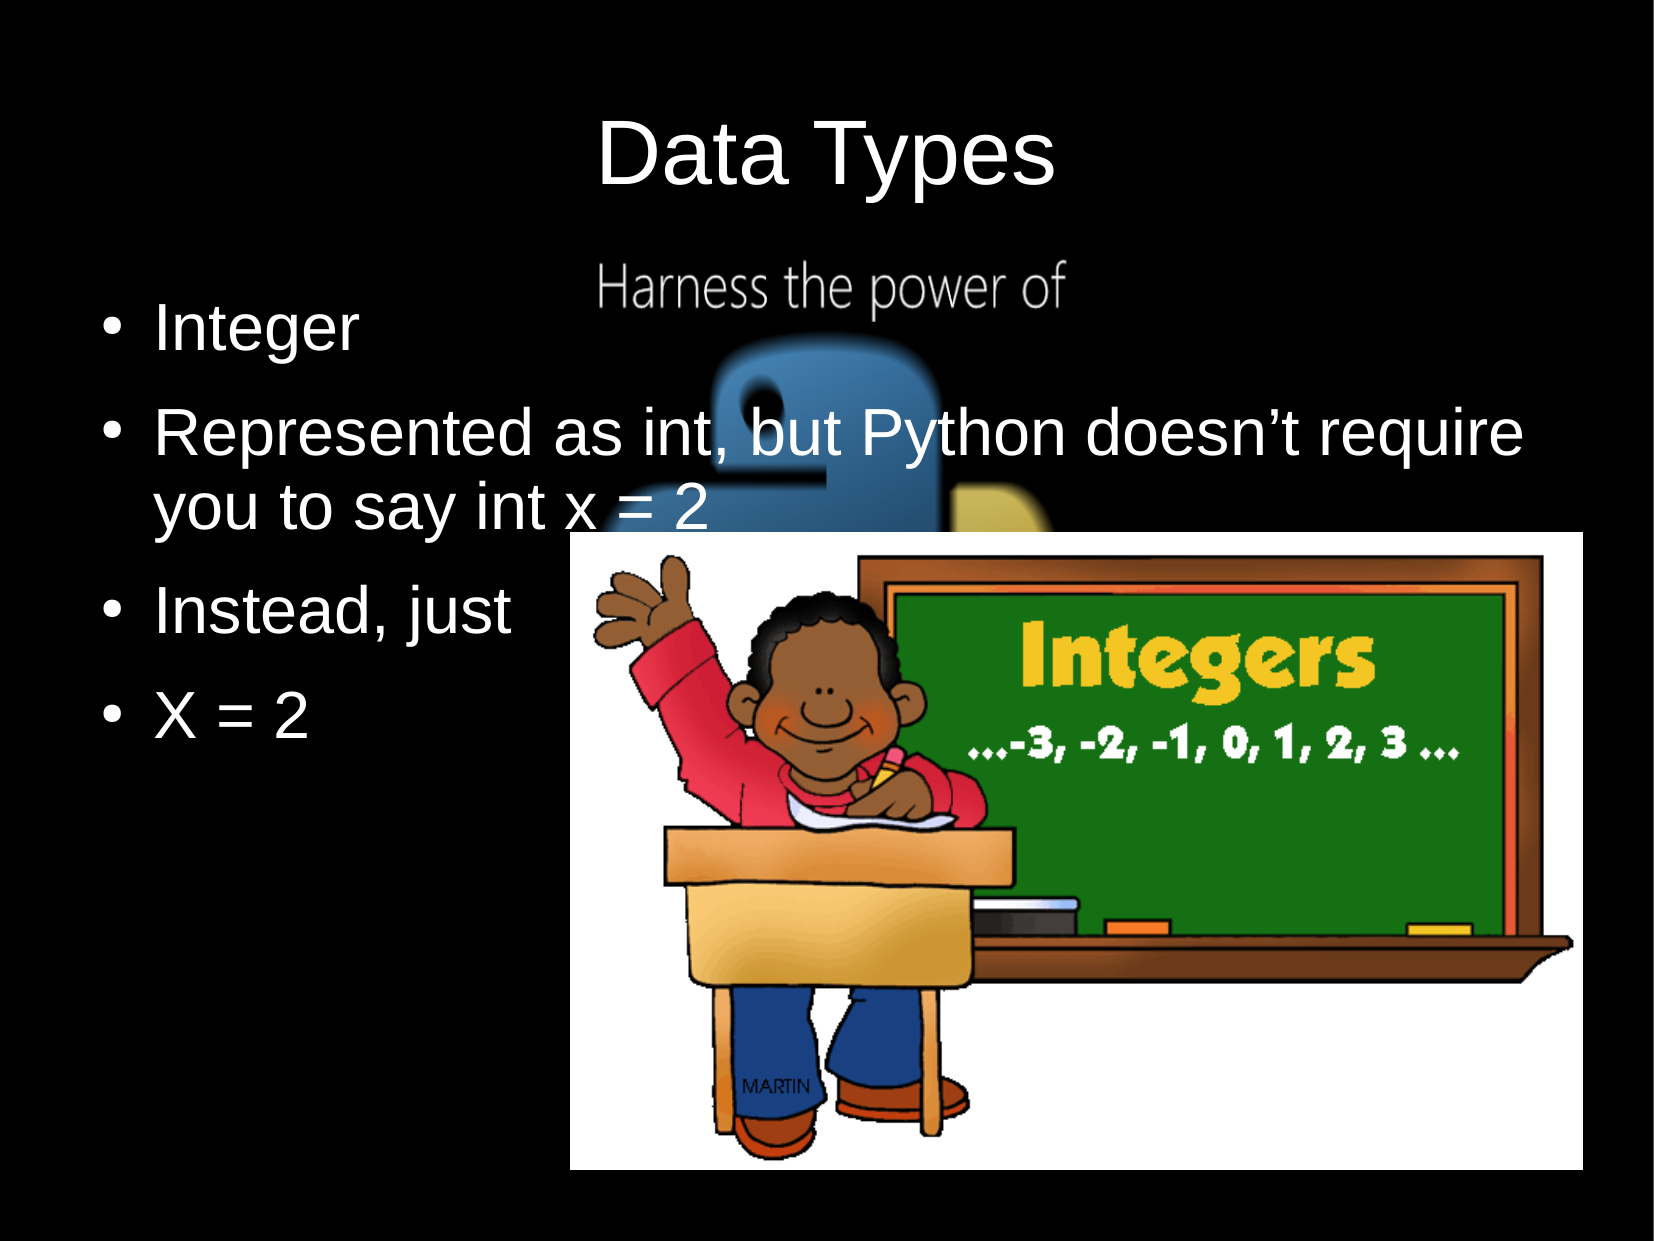

# Data Types
Integer
Represented as int, but Python doesn’t require you to say int x = 2
Instead, just
X = 2